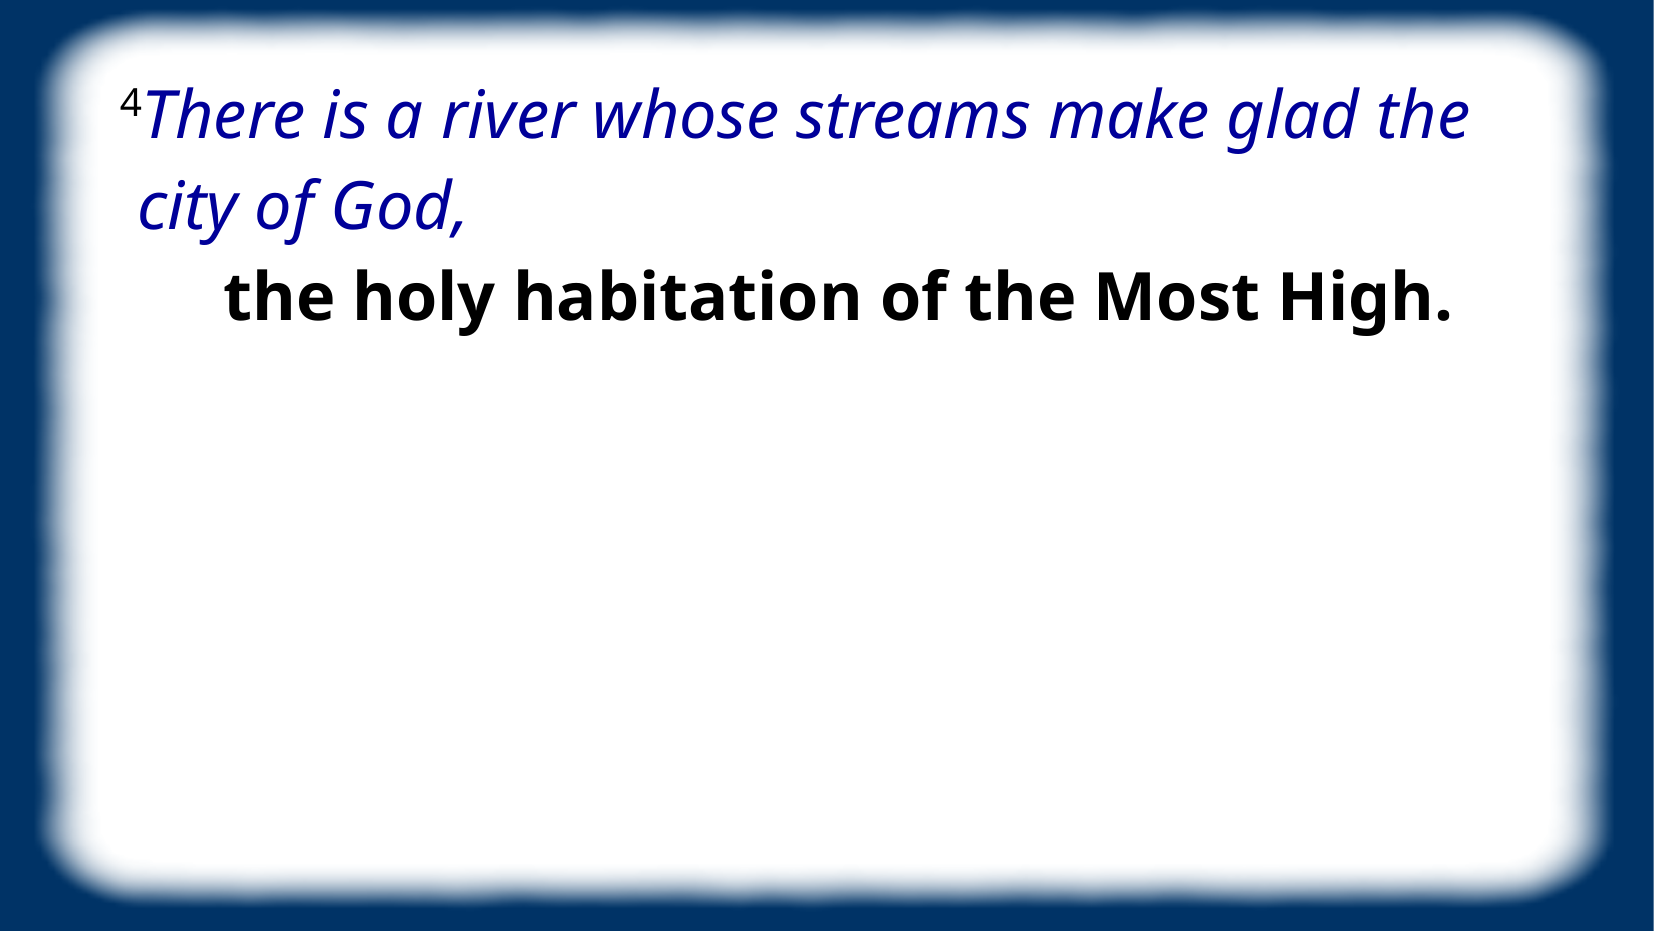

4There is a river whose streams make glad the
 city of God,
 the holy habitation of the Most High.